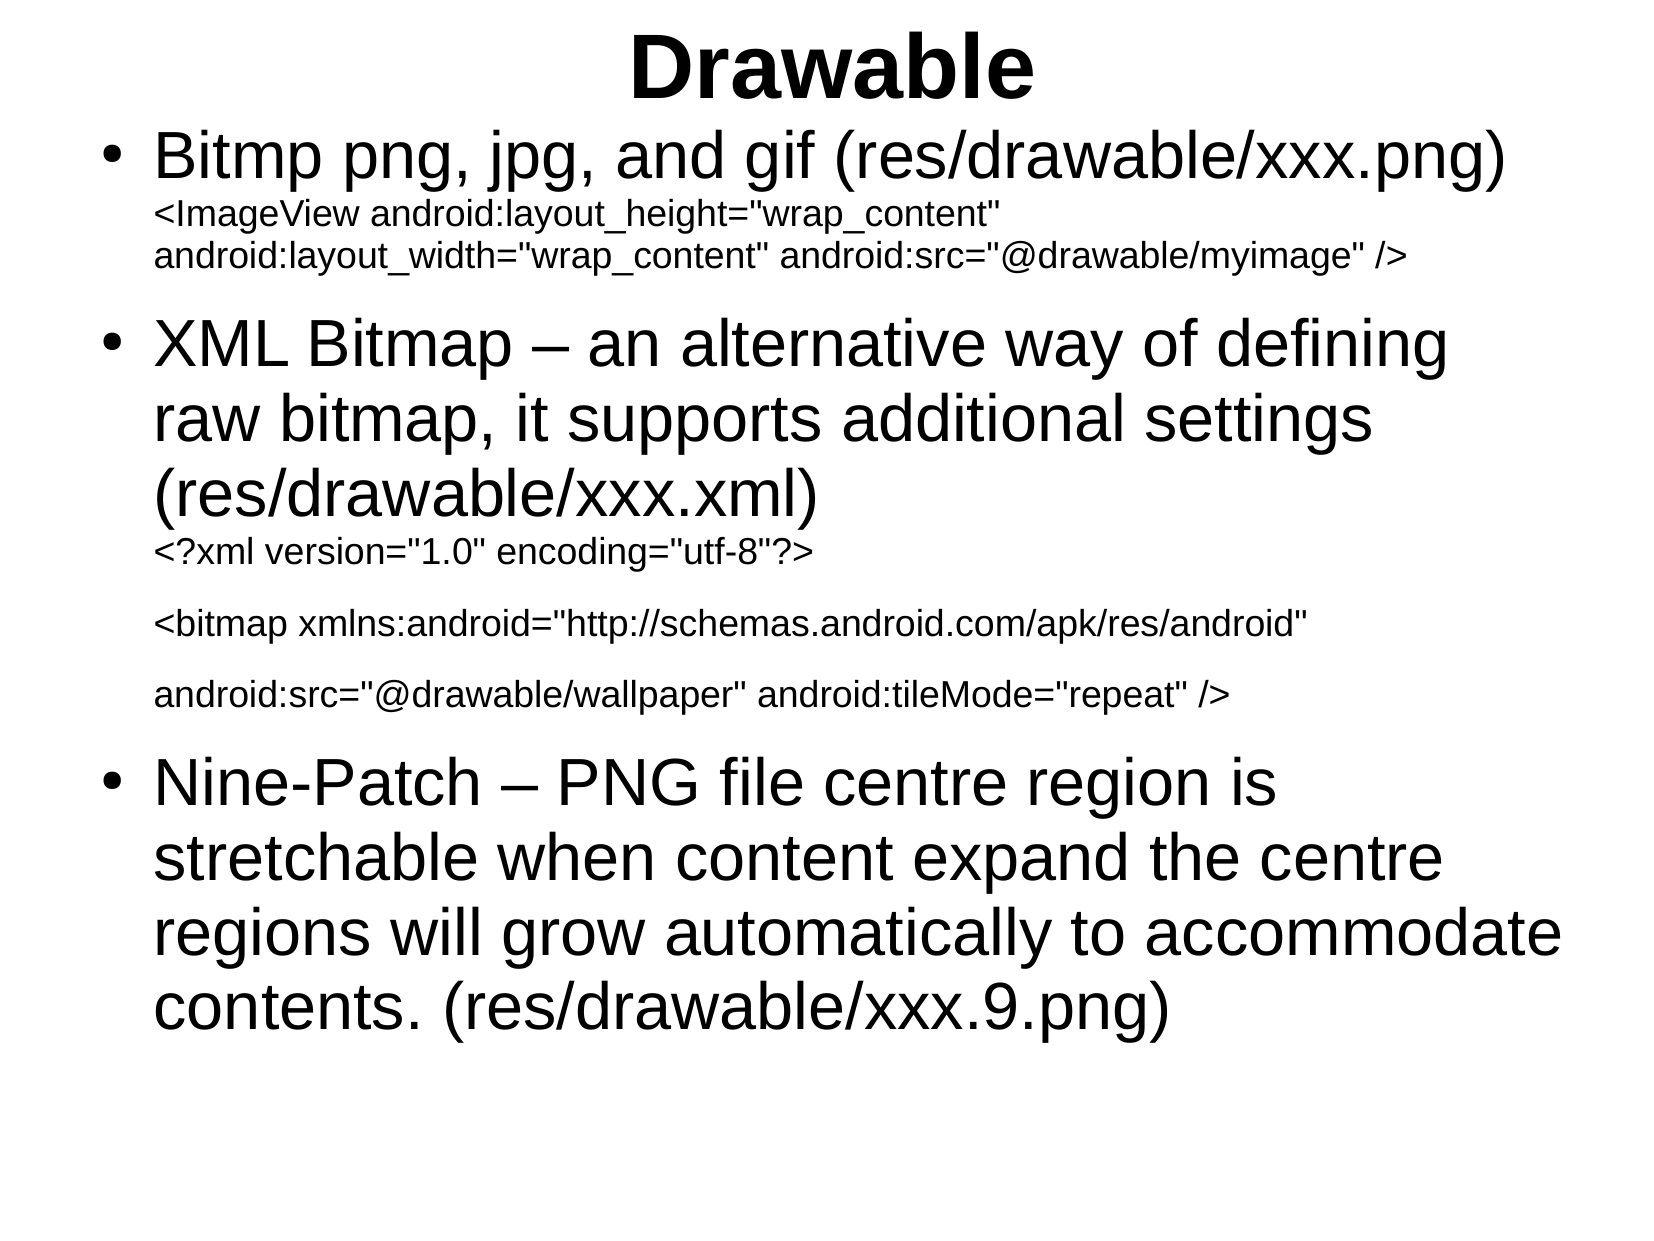

# Drawable
Bitmp png, jpg, and gif (res/drawable/xxx.png)
<ImageView android:layout_height="wrap_content" android:layout_width="wrap_content" android:src="@drawable/myimage" />
XML Bitmap – an alternative way of defining raw bitmap, it supports additional settings
(res/drawable/xxx.xml)
<?xml version="1.0" encoding="utf-8"?>
<bitmap xmlns:android="http://schemas.android.com/apk/res/android"
android:src="@drawable/wallpaper" android:tileMode="repeat" />
Nine-Patch – PNG file centre region is stretchable when content expand the centre regions will grow automatically to accommodate contents. (res/drawable/xxx.9.png)